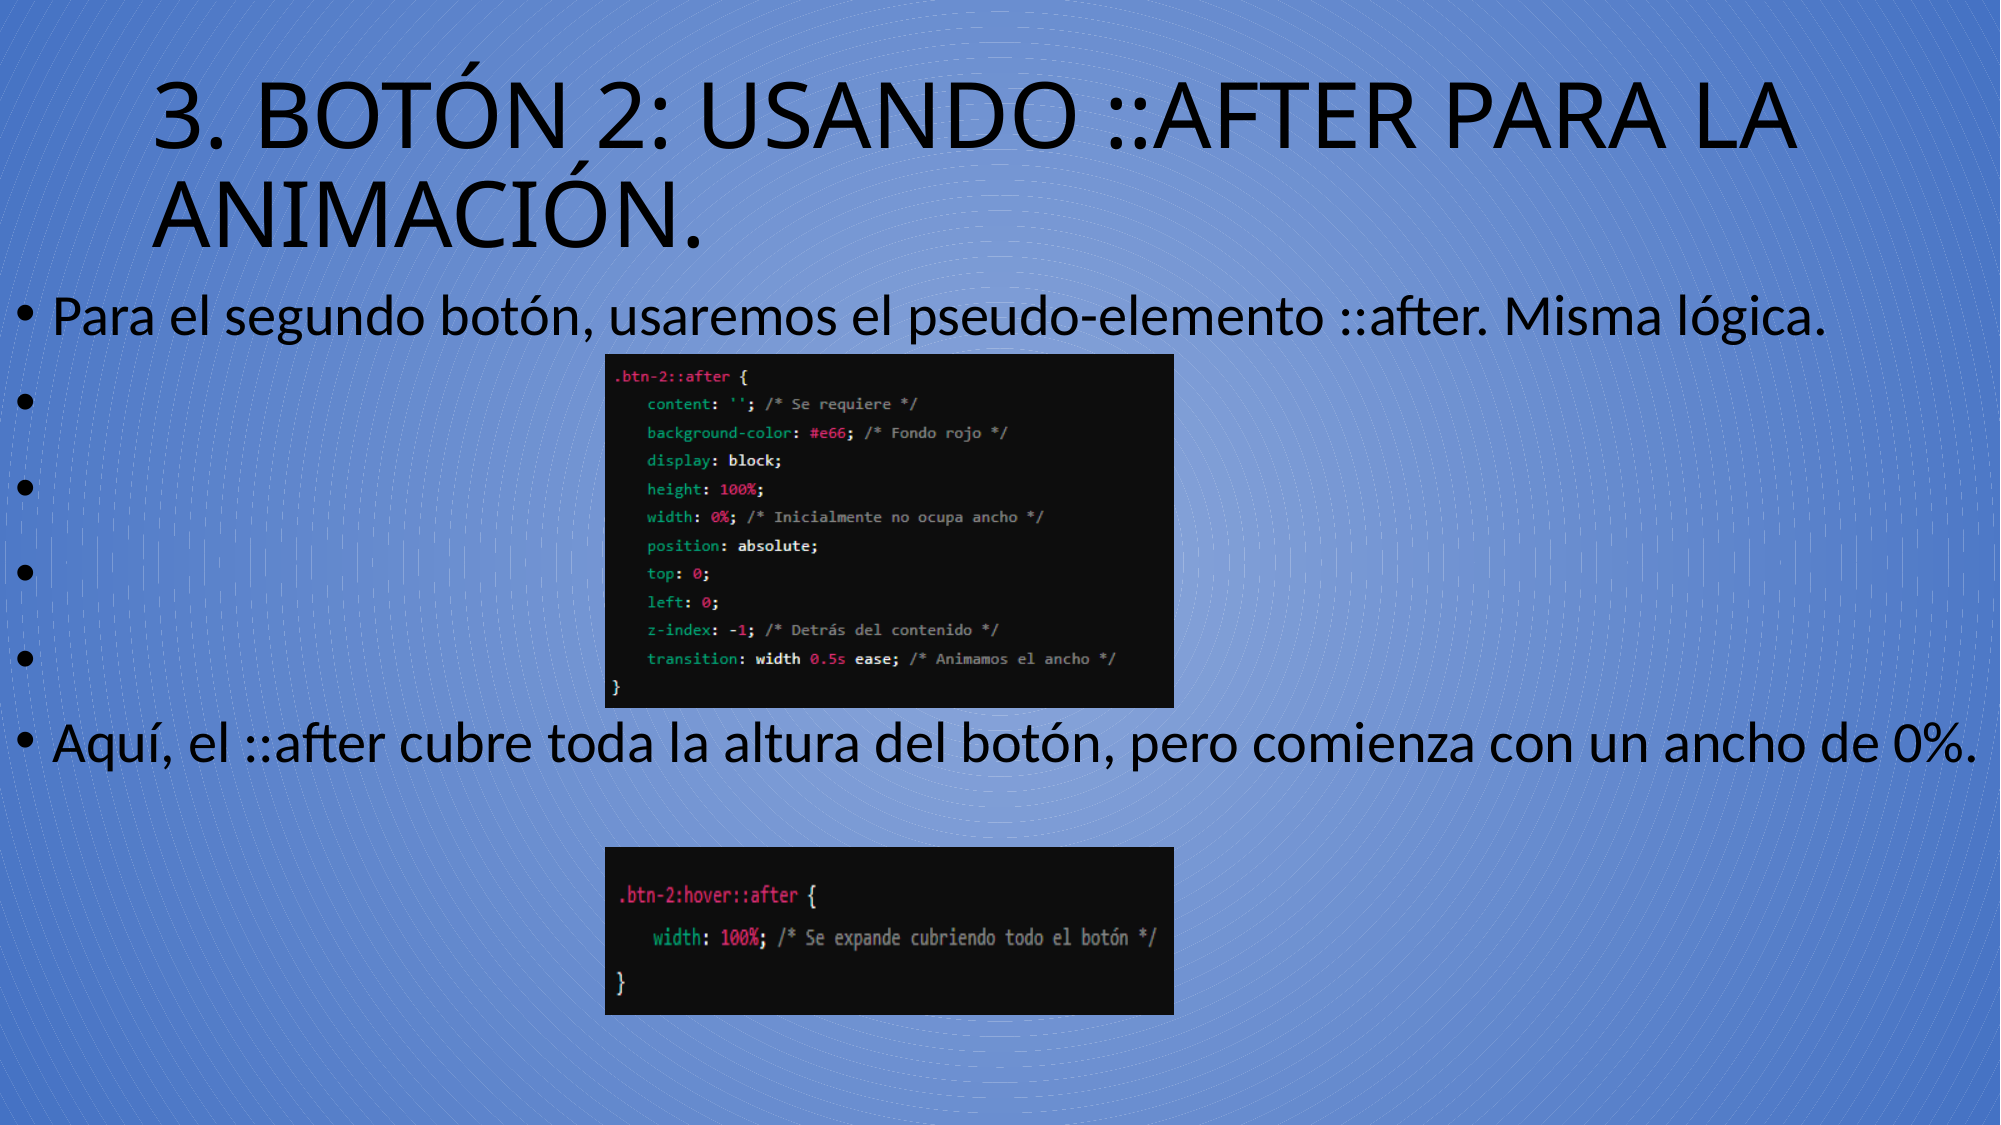

# 3. BOTÓN 2: USANDO ::AFTER PARA LA ANIMACIÓN.
Para el segundo botón, usaremos el pseudo-elemento ::after. Misma lógica.
Aquí, el ::after cubre toda la altura del botón, pero comienza con un ancho de 0%.